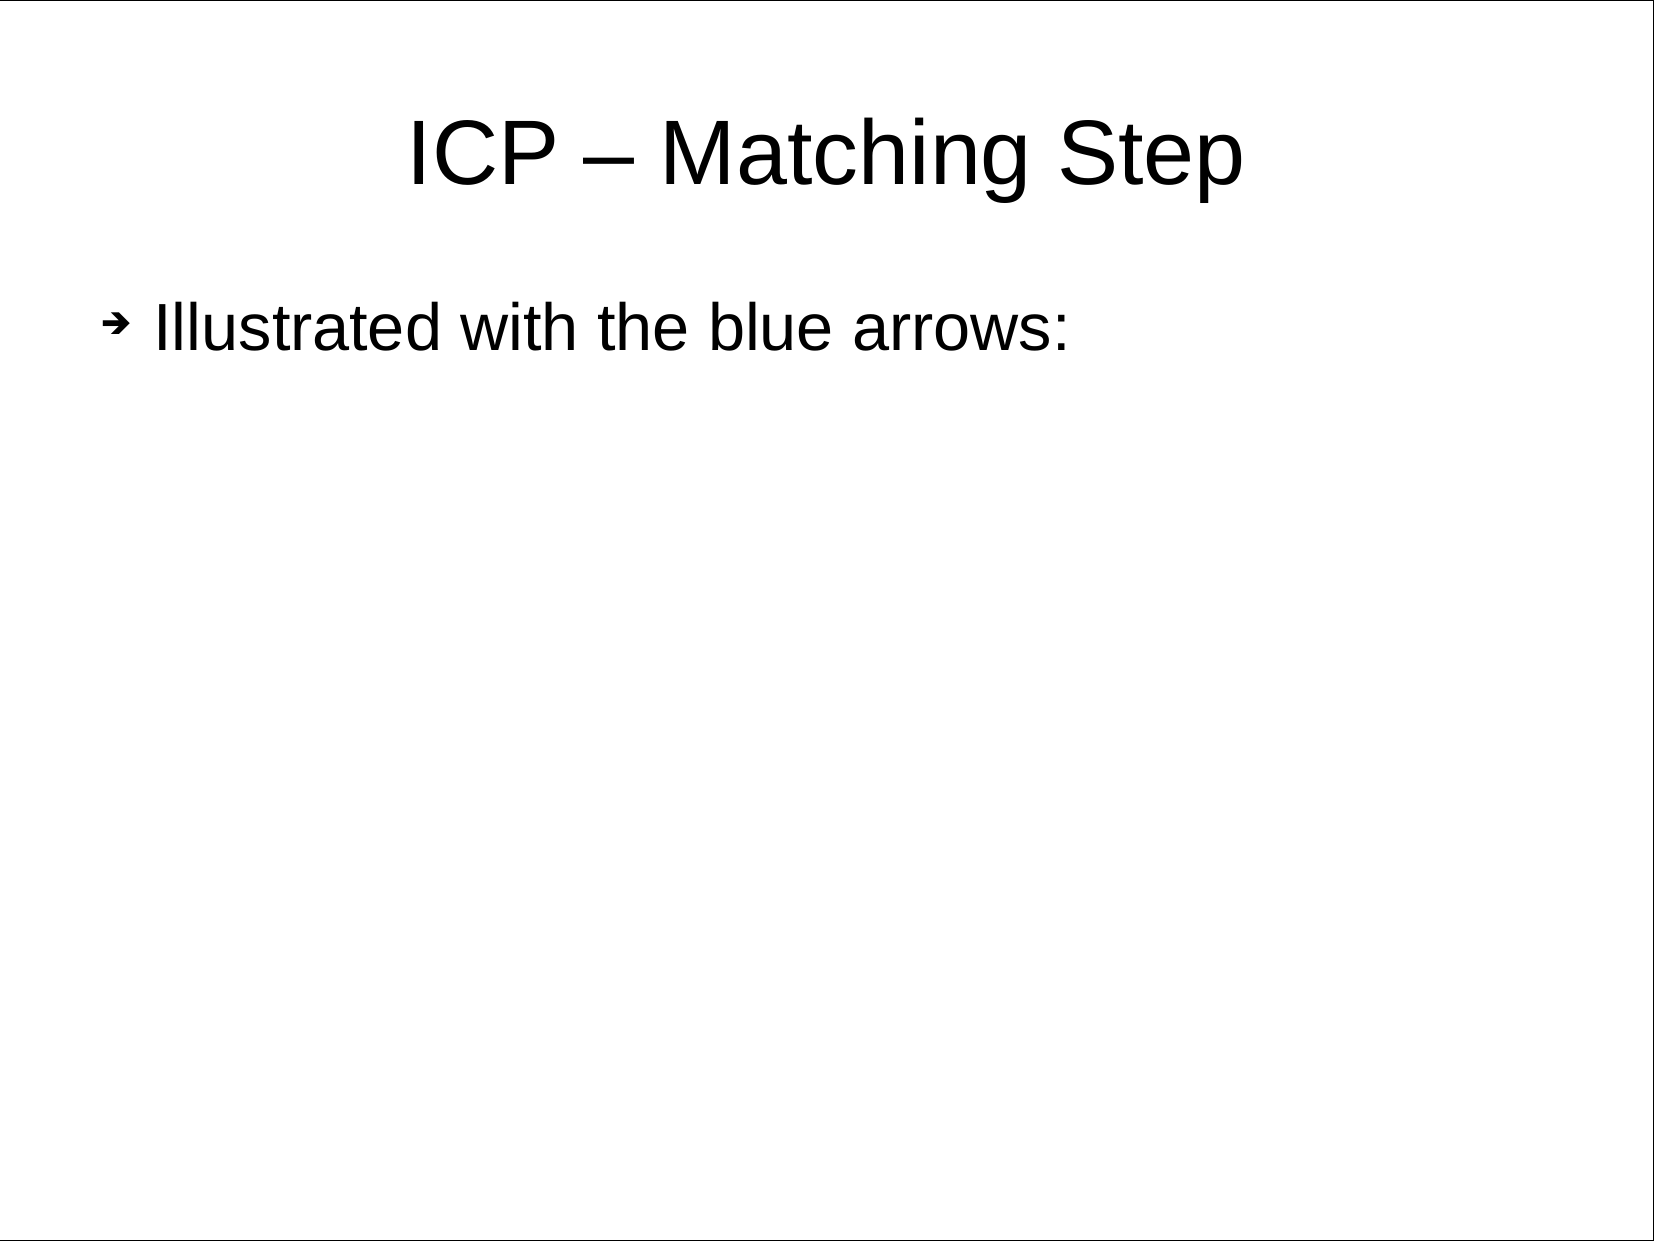

# ICP – Matching Step
Illustrated with the blue arrows: